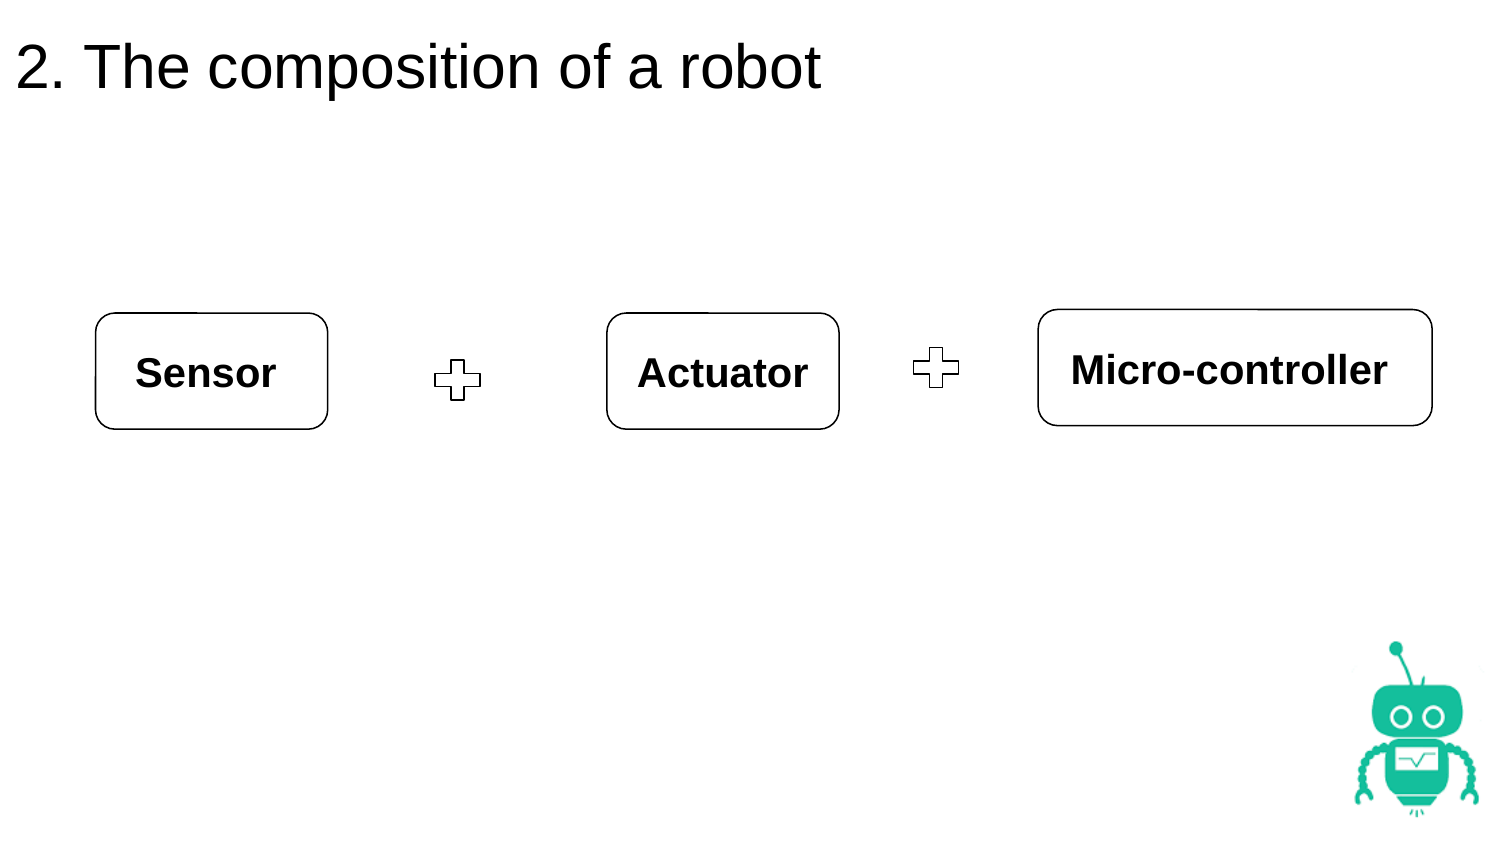

# 2. The composition of a robot
Micro-controller
Sensor
Actuator